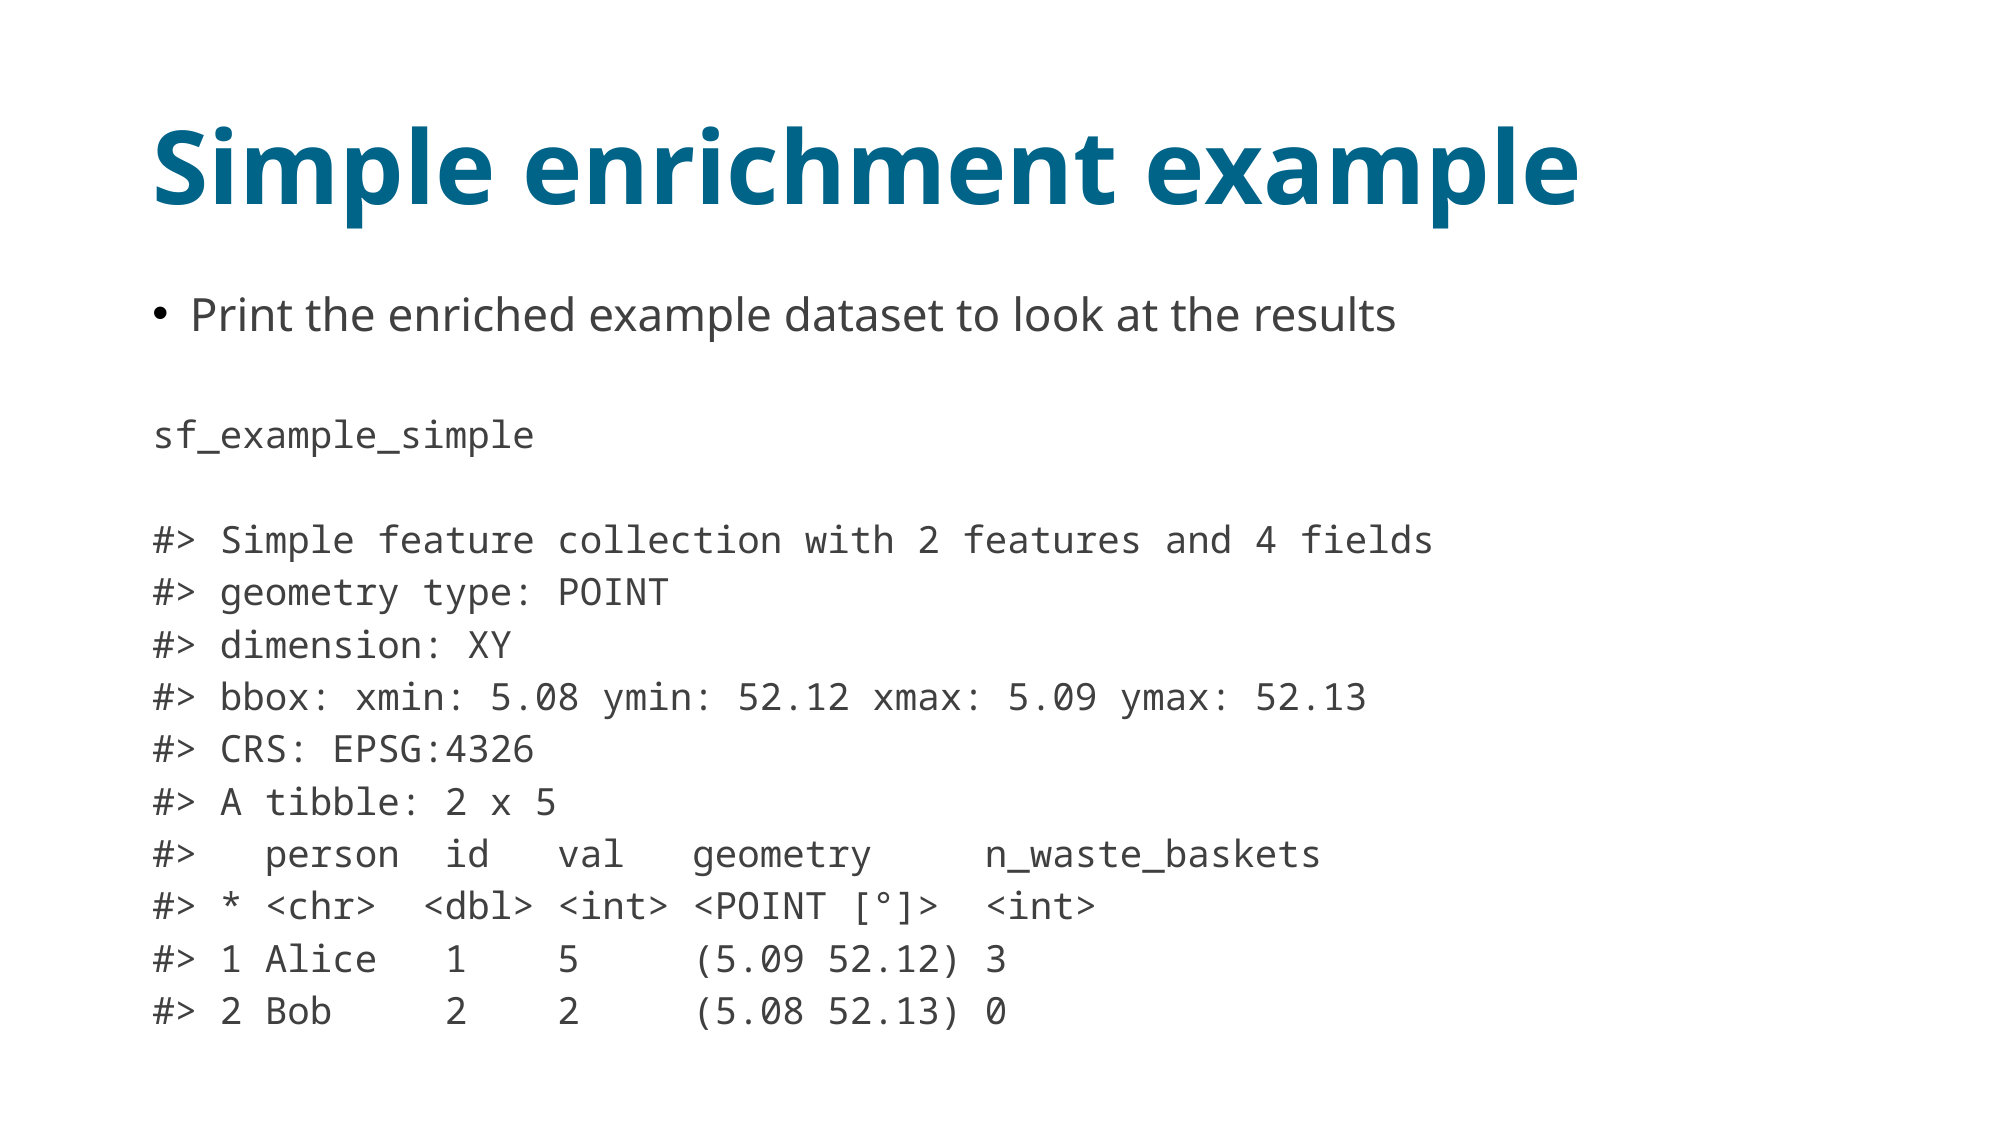

# Simple enrichment example
Print the enriched example dataset to look at the results
sf_example_simple
#> Simple feature collection with 2 features and 4 fields
#> geometry type: POINT
#> dimension: XY
#> bbox: xmin: 5.08 ymin: 52.12 xmax: 5.09 ymax: 52.13
#> CRS: EPSG:4326
#> A tibble: 2 x 5
#> person id val geometry n_waste_baskets
#> * <chr> <dbl> <int> <POINT [°]> <int>
#> 1 Alice 1 5 (5.09 52.12) 3
#> 2 Bob 2 2 (5.08 52.13) 0